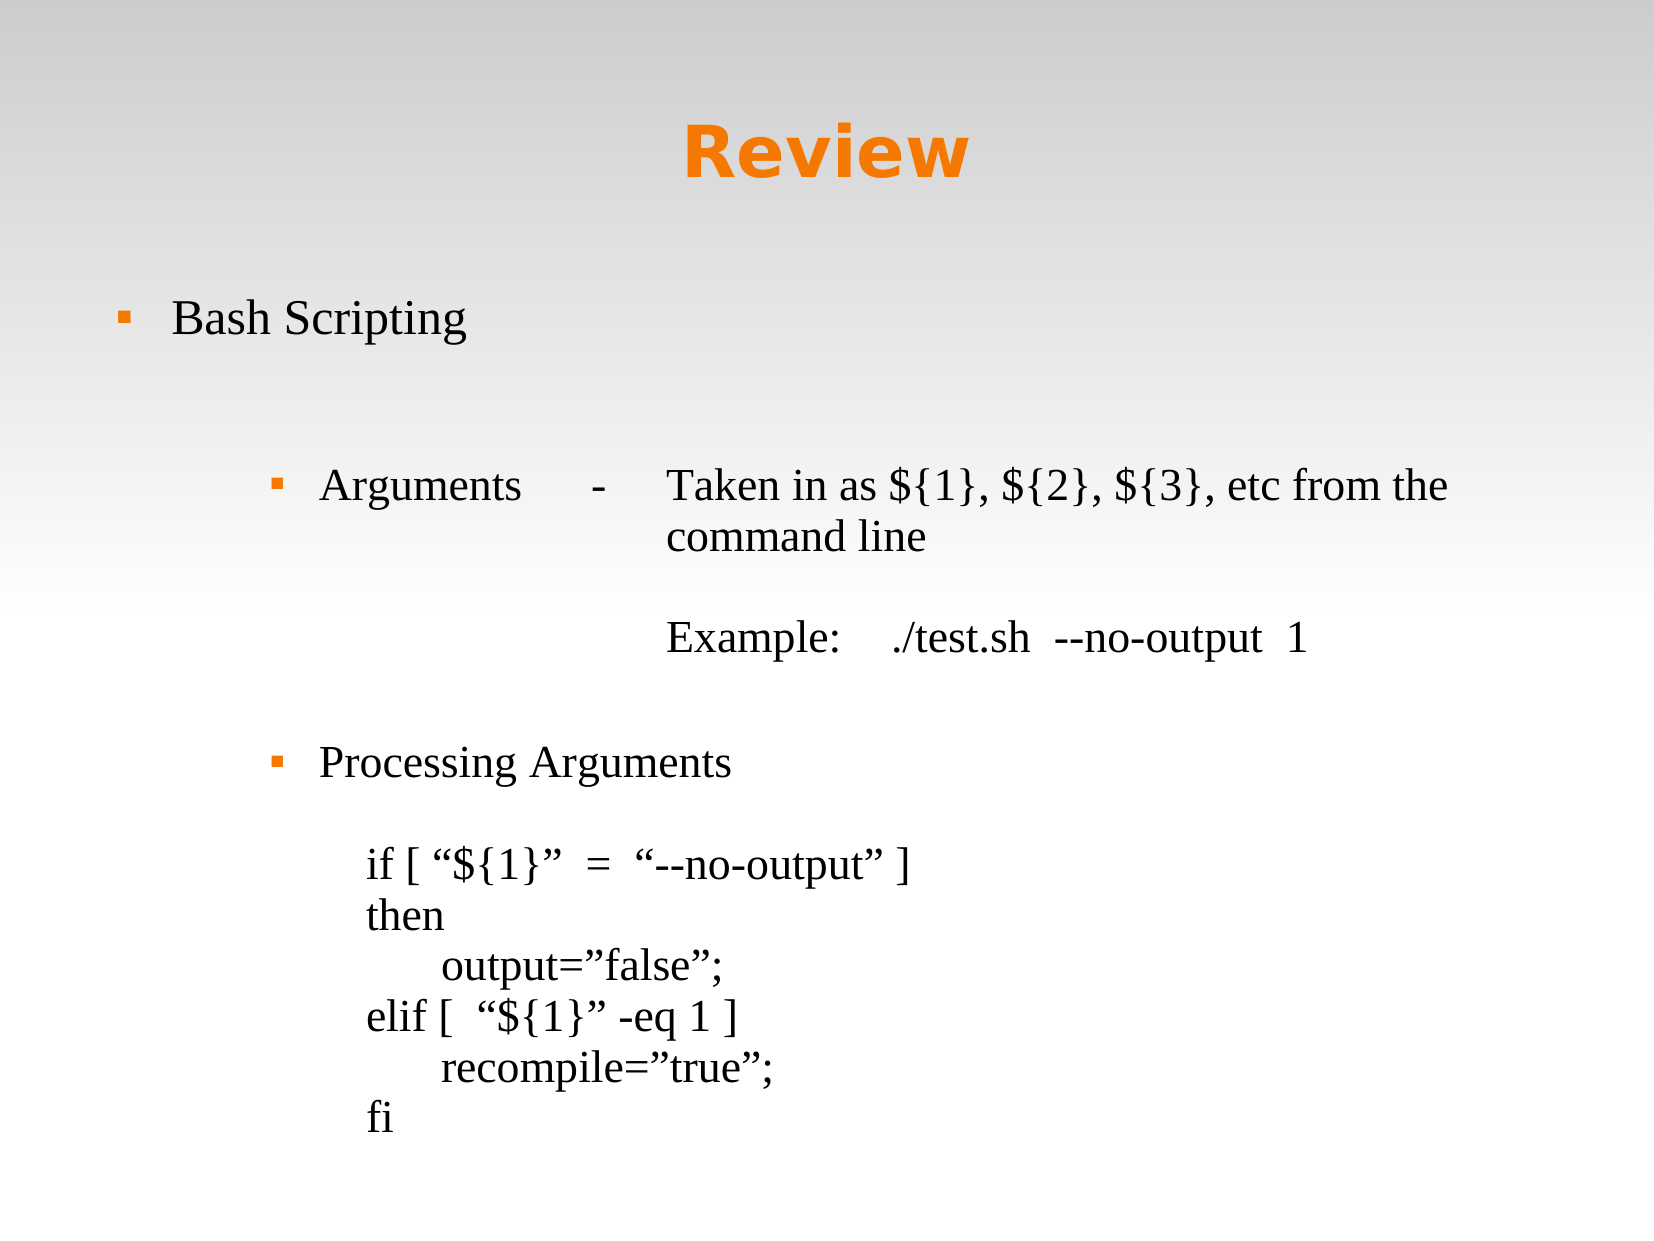

# Review
Bash Scripting
Arguments 	-	Taken in as ${1}, ${2}, ${3}, etc from the 						command line
				Example:	./test.sh --no-output 1
Processing Arguments
if [ “${1}” = “--no-output” ]
then
	output=”false”;
elif [ “${1}” -eq 1 ]
	recompile=”true”;
fi